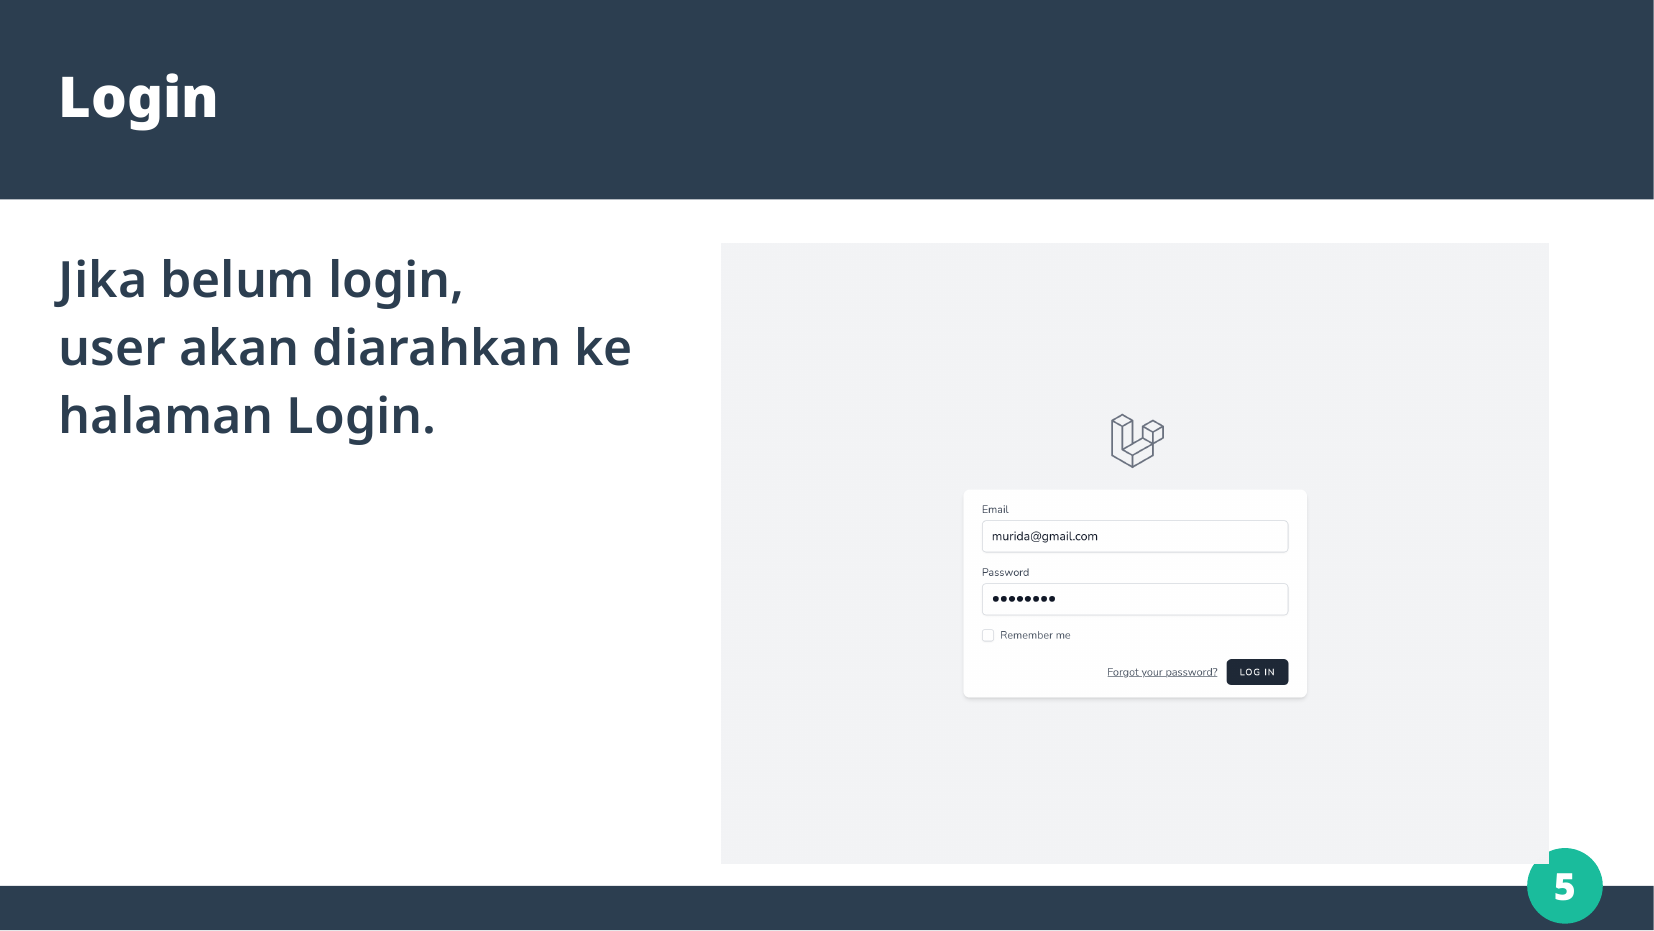

# Login
Jika belum login,
user akan diarahkan ke halaman Login.